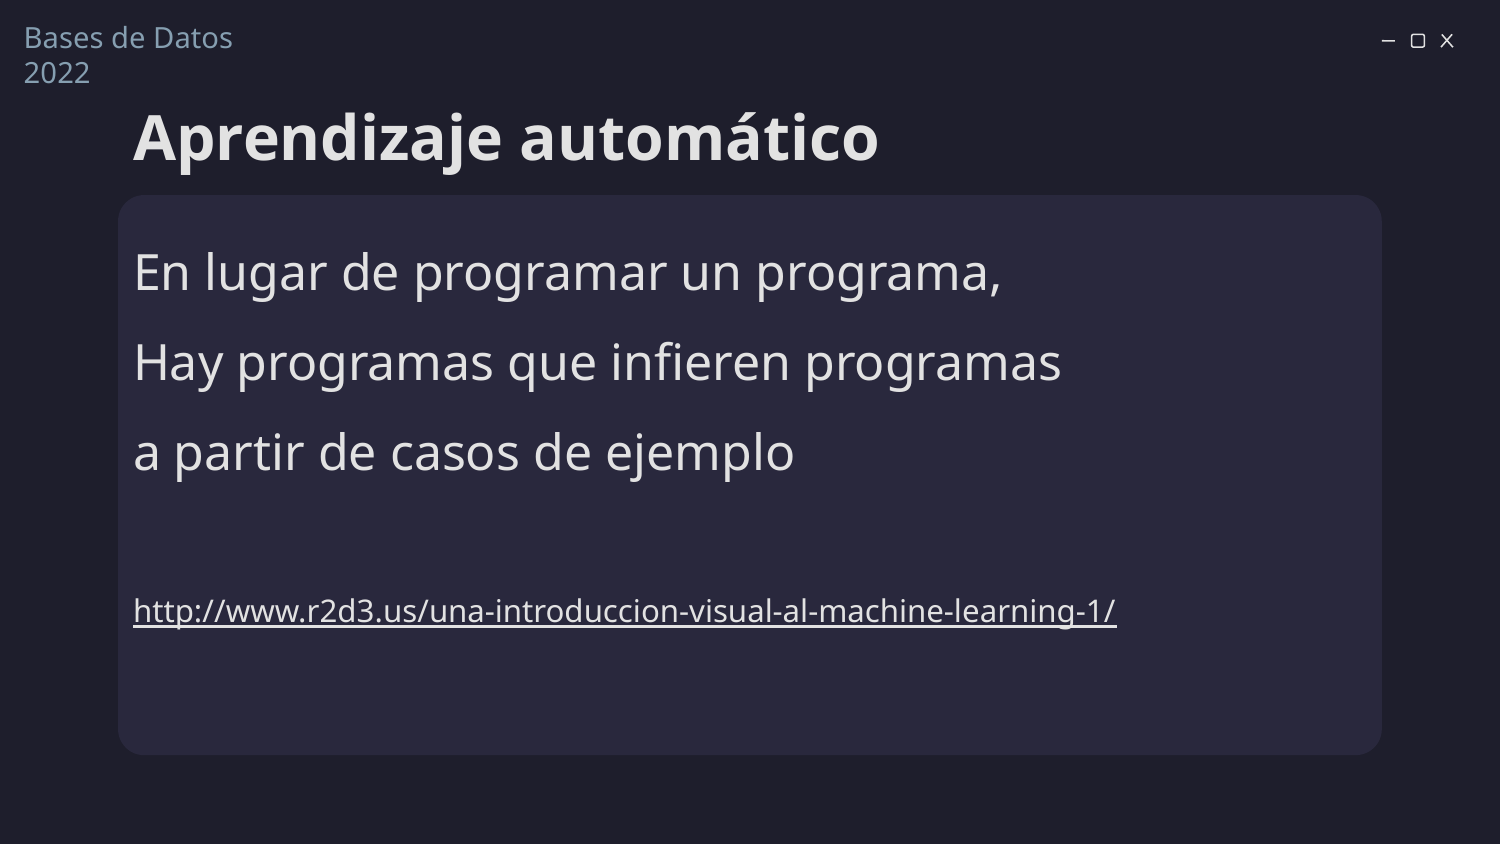

# Aprendizaje automático
En lugar de programar un programa,
Hay programas que infieren programas
a partir de casos de ejemplo
http://www.r2d3.us/una-introduccion-visual-al-machine-learning-1/